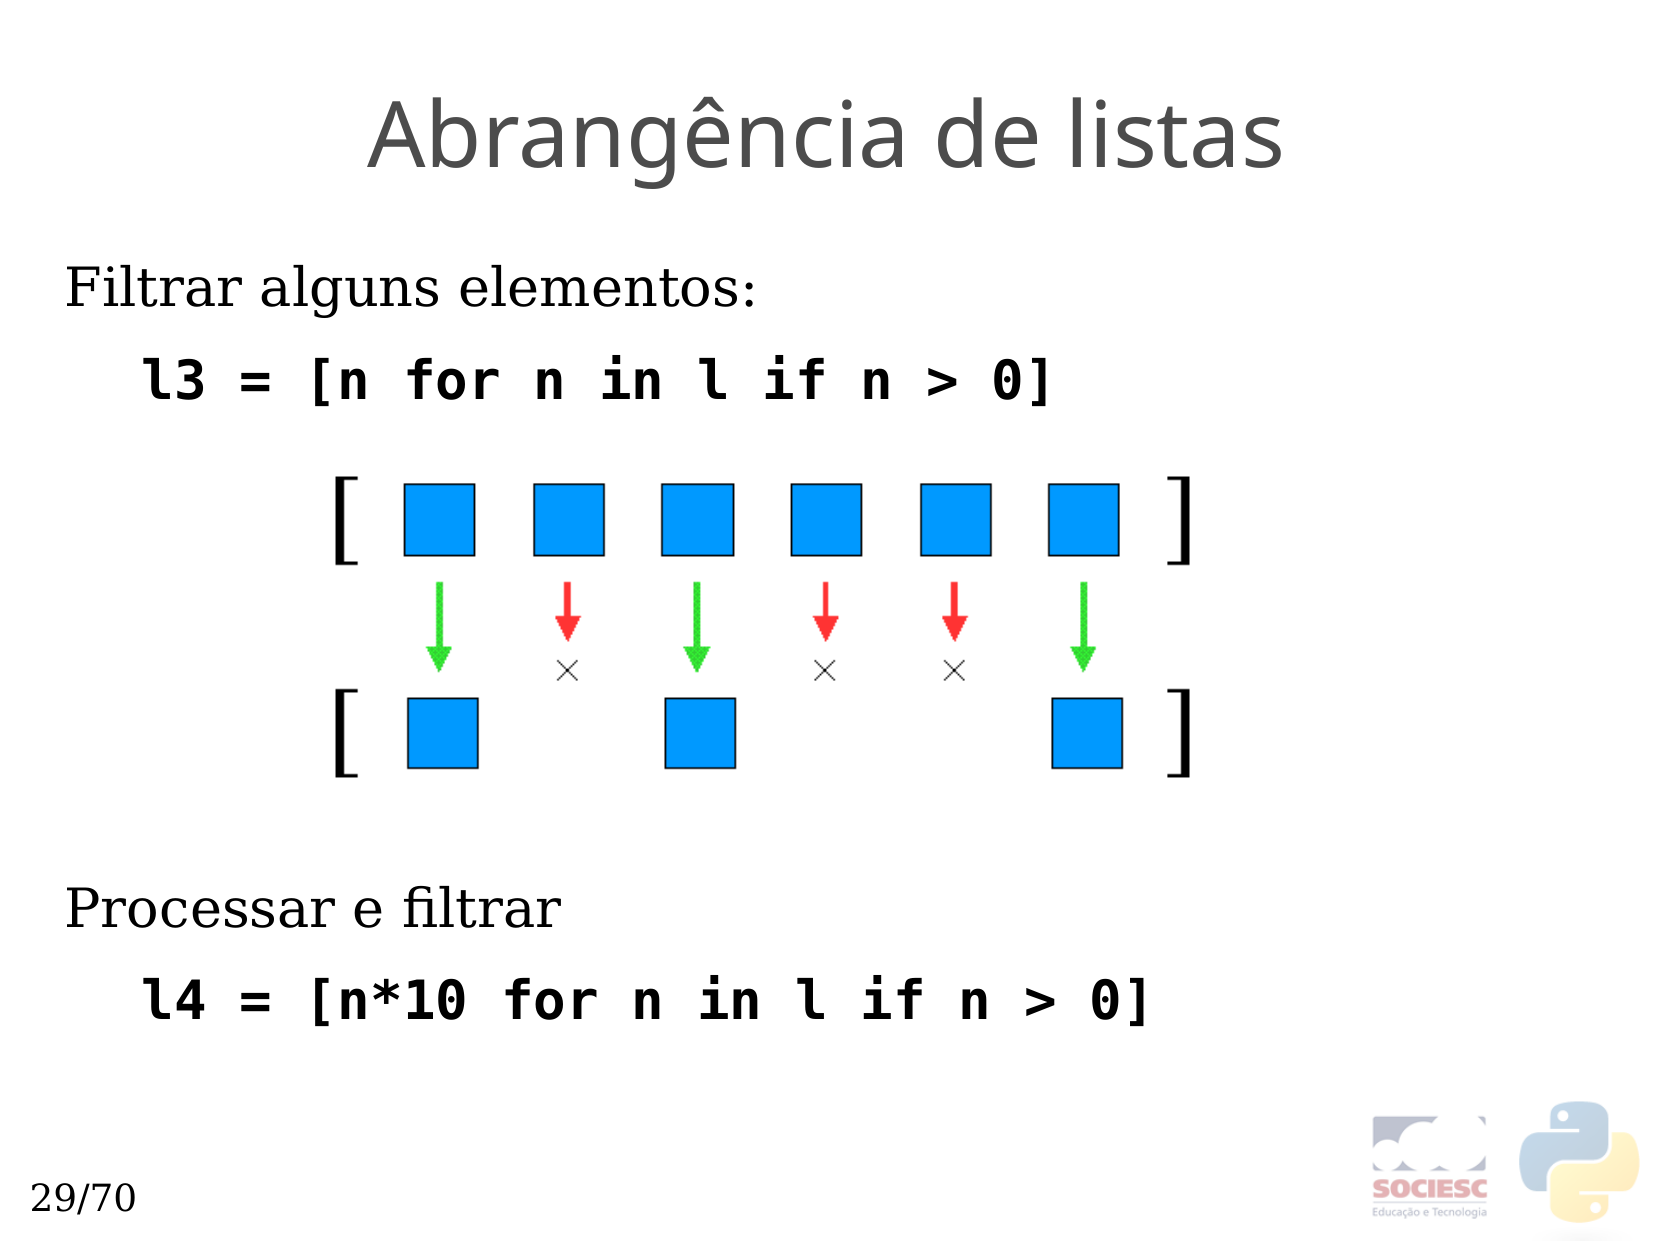

Abrangência de listas
# Filtrar alguns elementos:
l3 = [n for n in l if n > 0]
Processar e filtrar
l4 = [n*10 for n in l if n > 0]